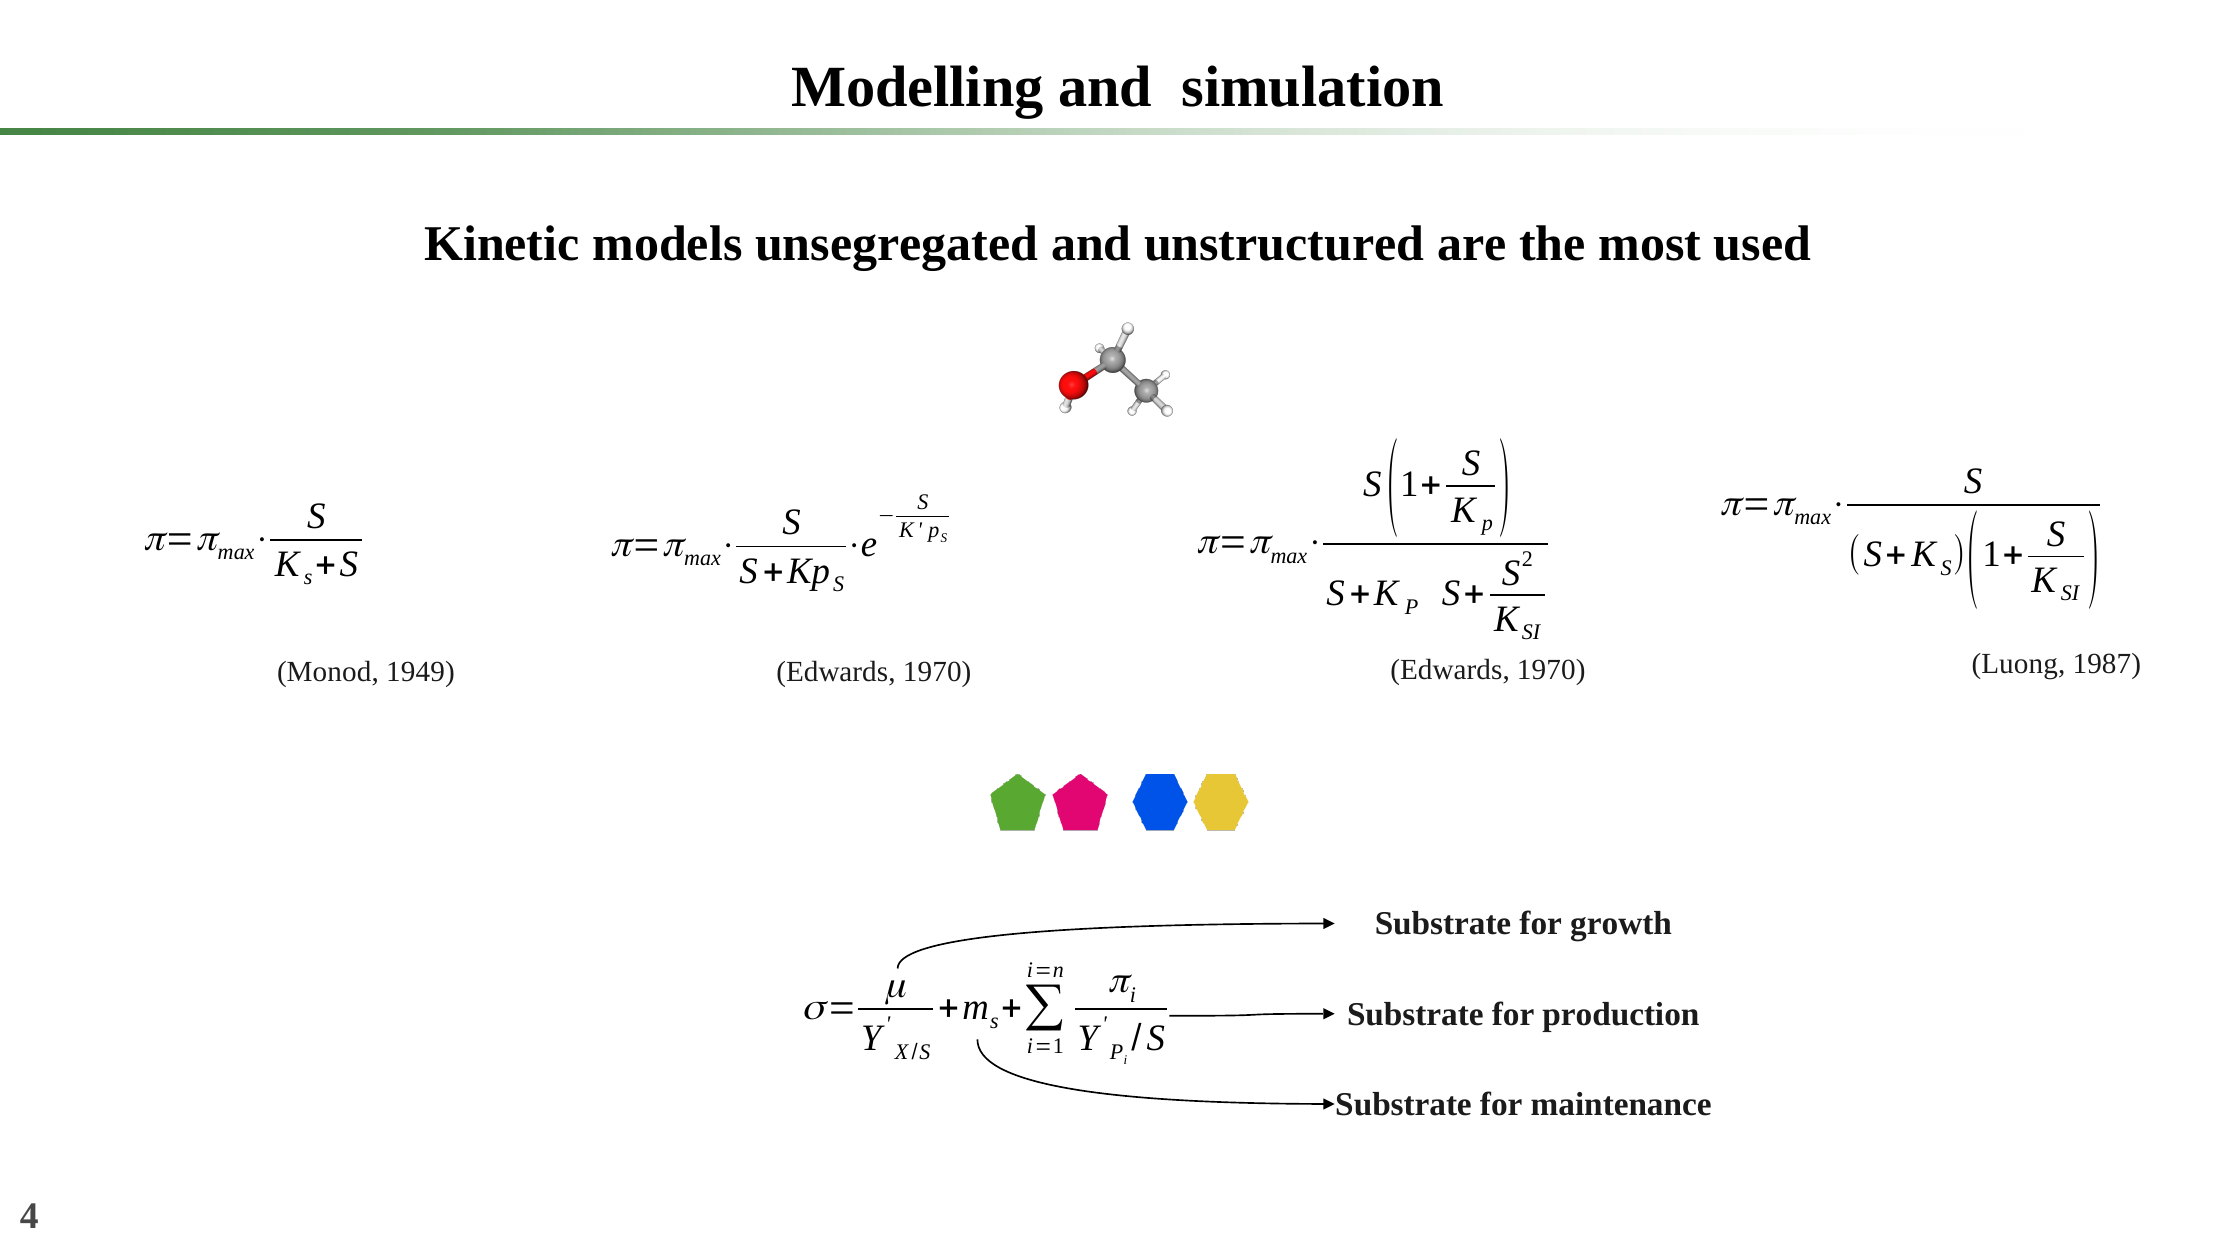

Modelling and simulation
Kinetic models unsegregated and unstructured are the most used
(Luong, 1987)⁠
(Edwards, 1970)⁠
(Monod, 1949)⁠
(Edwards, 1970)⁠
Substrate for growth
Substrate for production
Substrate for maintenance